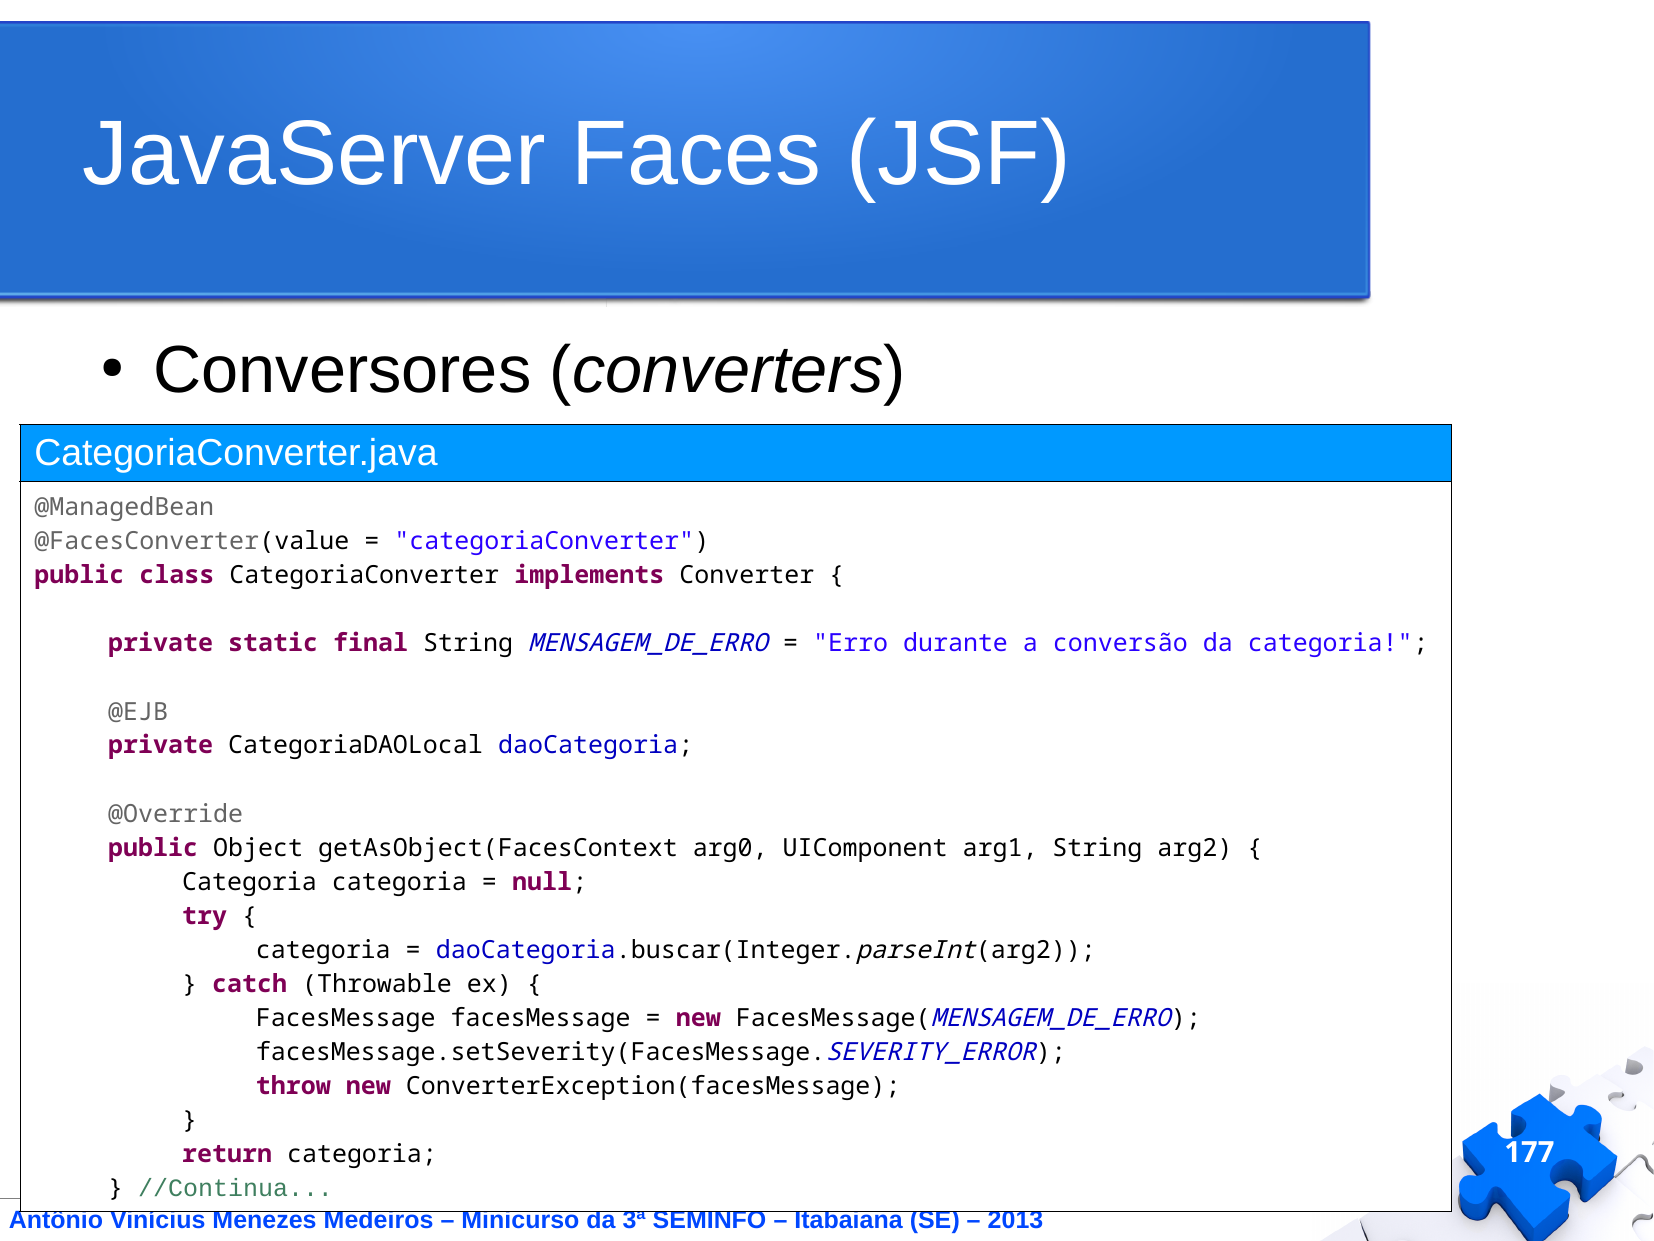

# JavaServer Faces (JSF)
Conversores (converters)
| CategoriaConverter.java |
| --- |
| @ManagedBean @FacesConverter(value = "categoriaConverter") public class CategoriaConverter implements Converter { private static final String MENSAGEM\_DE\_ERRO = "Erro durante a conversão da categoria!"; @EJB private CategoriaDAOLocal daoCategoria; @Override public Object getAsObject(FacesContext arg0, UIComponent arg1, String arg2) { Categoria categoria = null; try { categoria = daoCategoria.buscar(Integer.parseInt(arg2)); } catch (Throwable ex) { FacesMessage facesMessage = new FacesMessage(MENSAGEM\_DE\_ERRO); facesMessage.setSeverity(FacesMessage.SEVERITY\_ERROR); throw new ConverterException(facesMessage); } return categoria; } //Continua... |
177